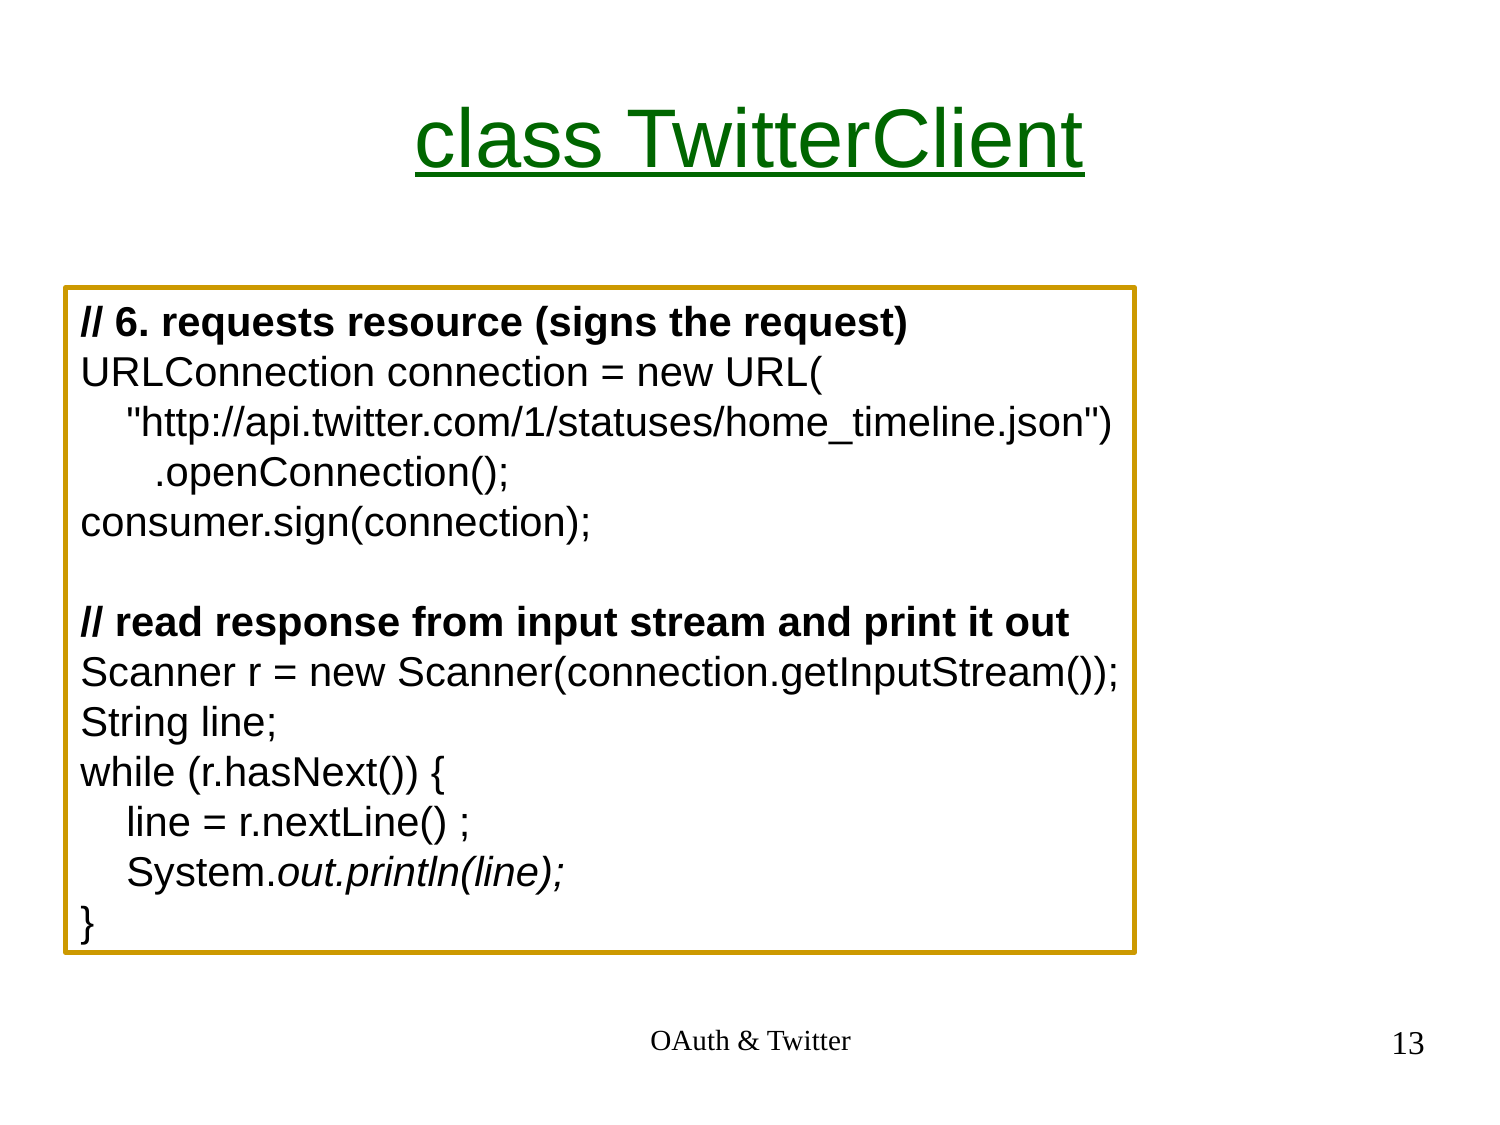

# class TwitterClient
// 6. requests resource (signs the request)
URLConnection connection = new URL(
 "http://api.twitter.com/1/statuses/home_timeline.json")
	.openConnection();
consumer.sign(connection);
// read response from input stream and print it out
Scanner r = new Scanner(connection.getInputStream());
String line;
while (r.hasNext()) {
 line = r.nextLine() ;
 System.out.println(line);
}
OAuth & Twitter
13